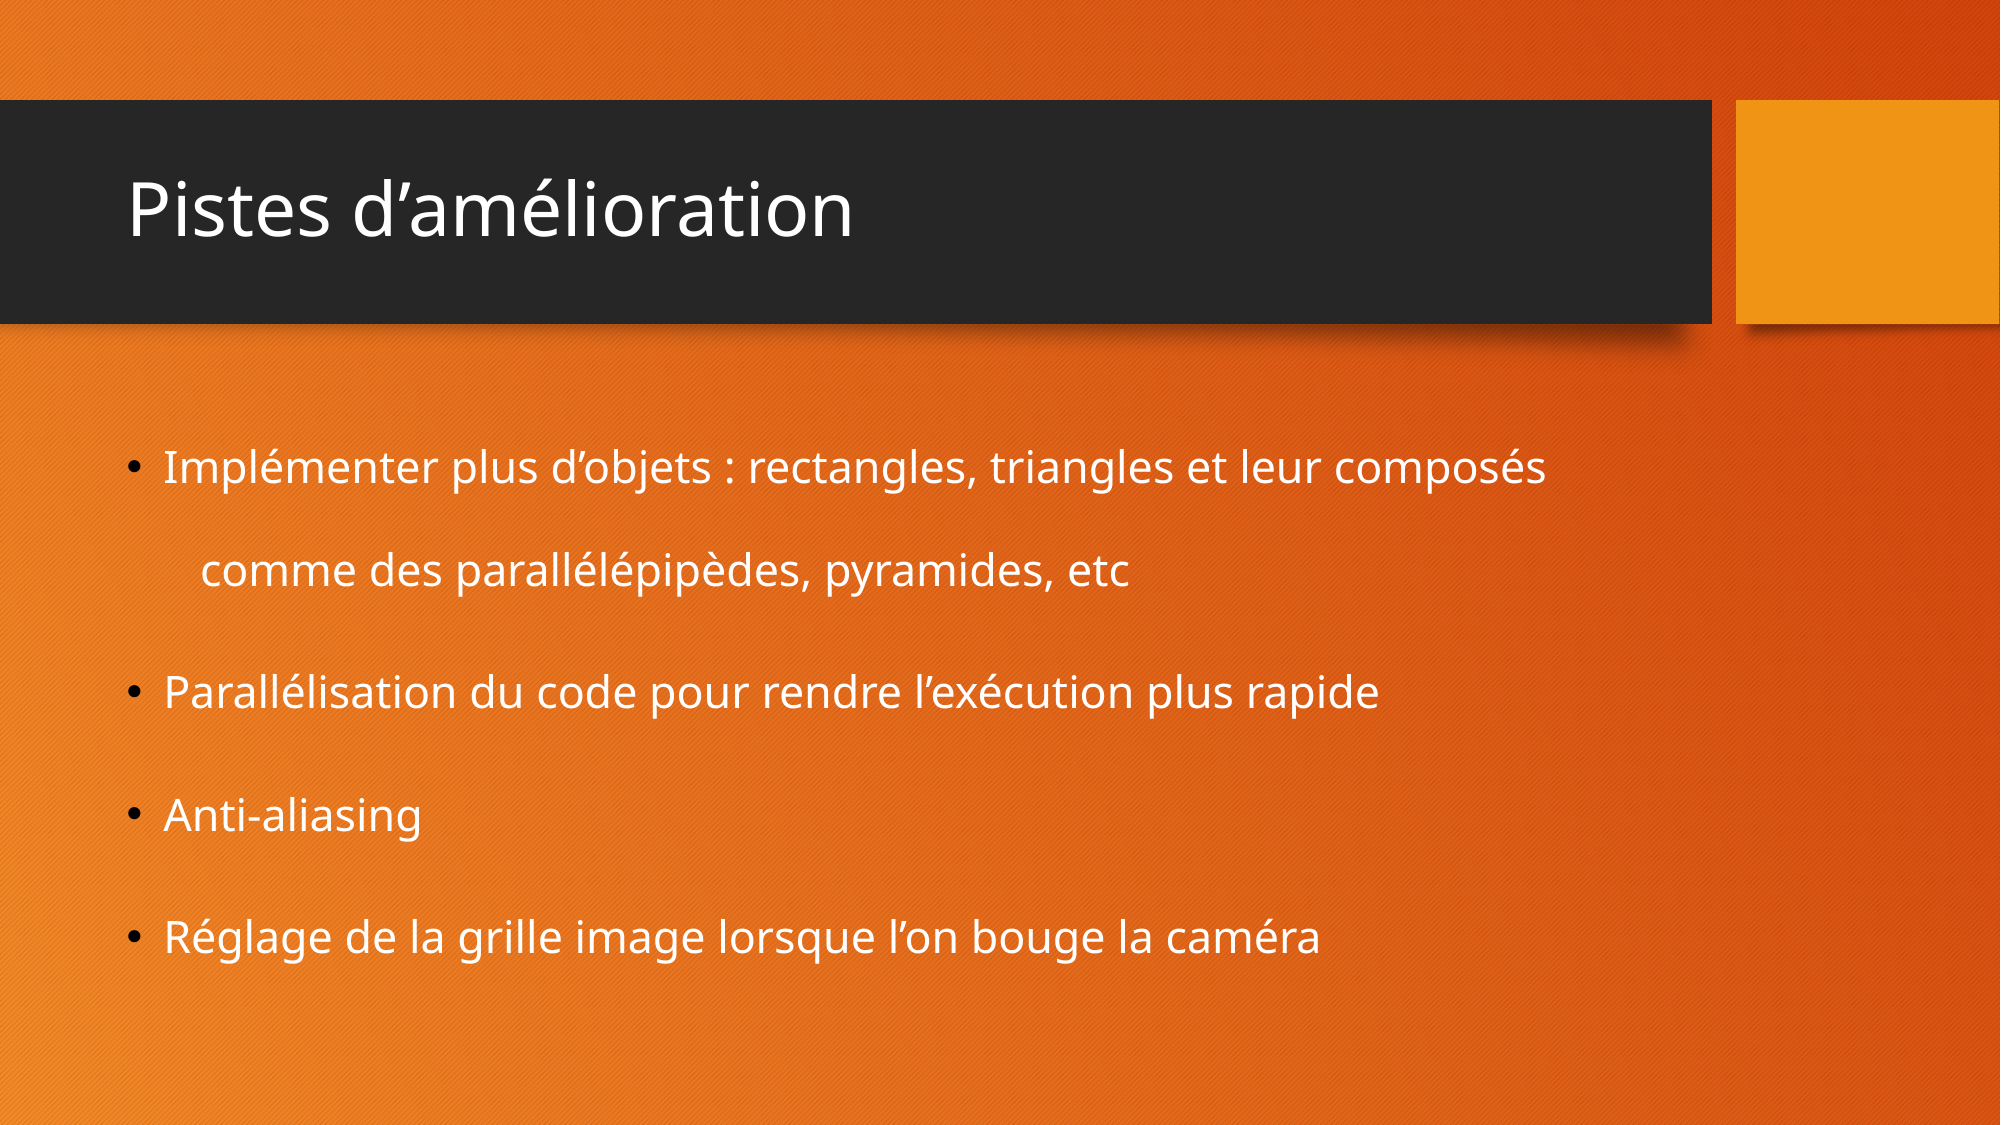

# Pistes d’amélioration
Implémenter plus d’objets : rectangles, triangles et leur composés comme des parallélépipèdes, pyramides, etc
Parallélisation du code pour rendre l’exécution plus rapide
Anti-aliasing
Réglage de la grille image lorsque l’on bouge la caméra